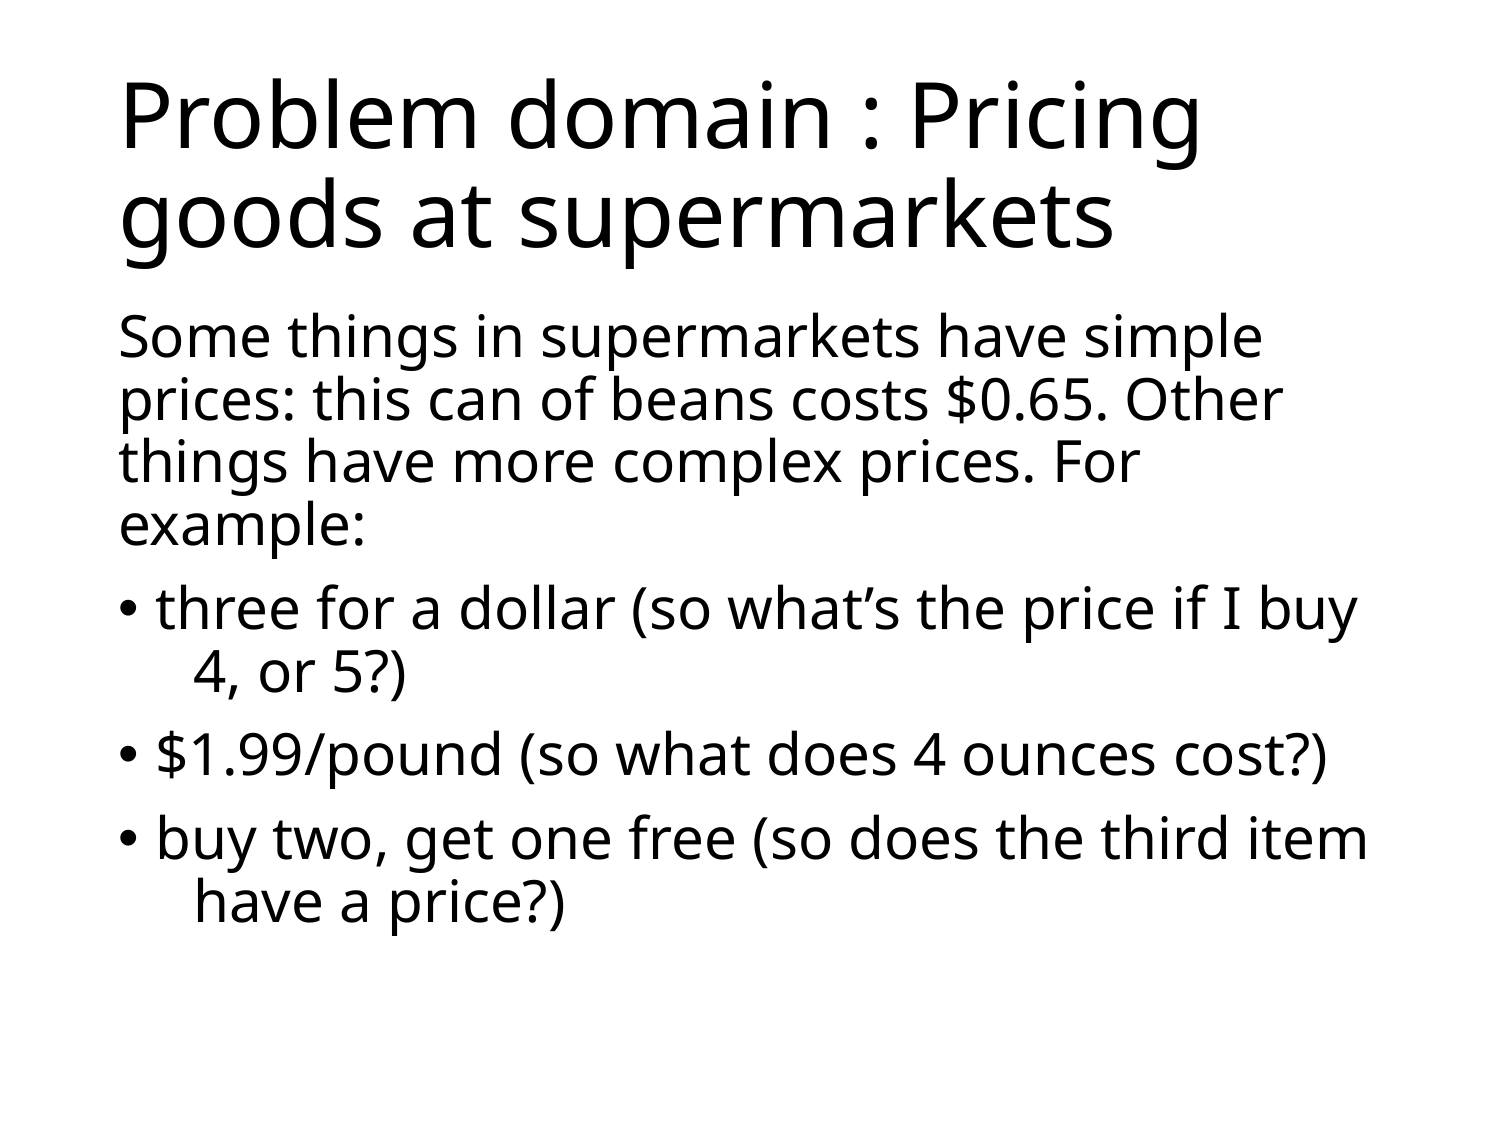

# Problem domain : Pricing goods at supermarkets
Some things in supermarkets have simple prices: this can of beans costs $0.65. Other things have more complex prices. For example:
three for a dollar (so what’s the price if I buy 4, or 5?)
$1.99/pound (so what does 4 ounces cost?)
buy two, get one free (so does the third item have a price?)